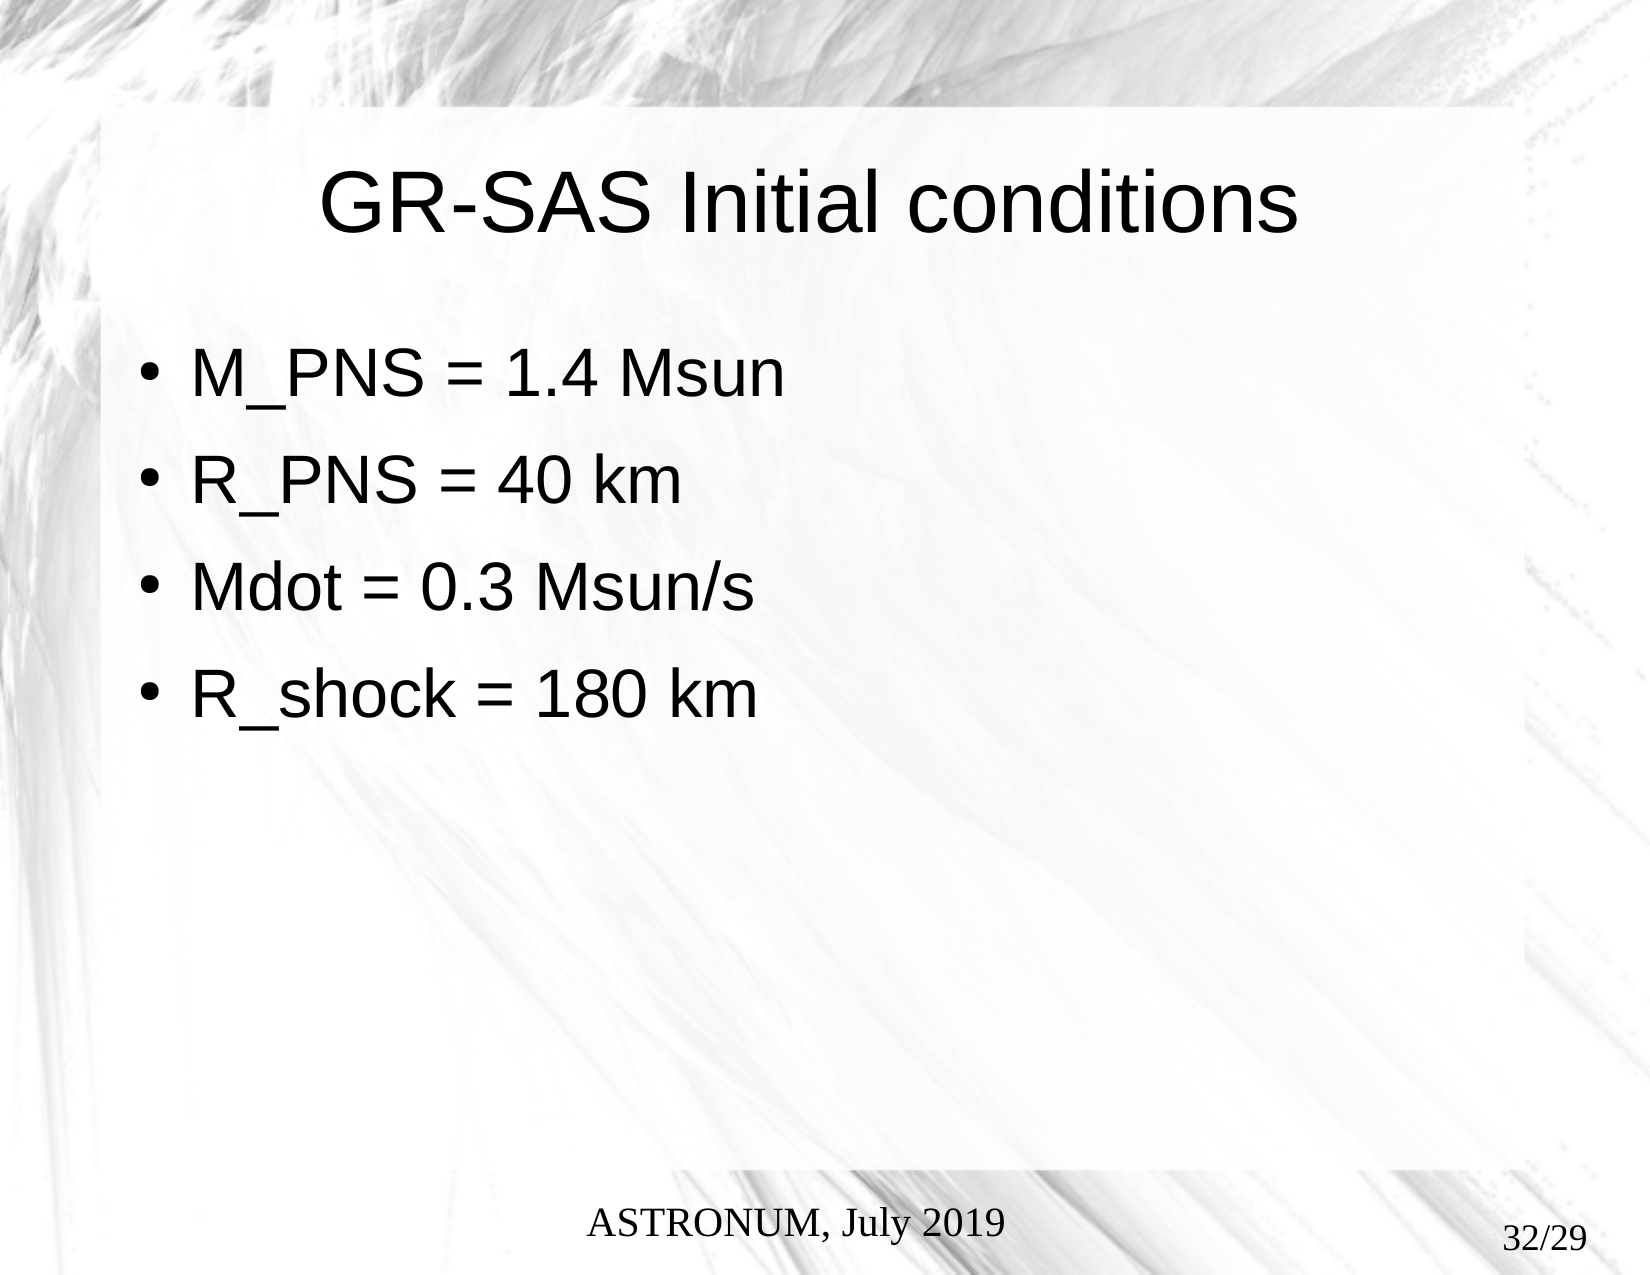

# GR-SAS Initial conditions
M_PNS = 1.4 Msun
R_PNS = 40 km
Mdot = 0.3 Msun/s
R_shock = 180 km
ASTRONUM, July 2019
32